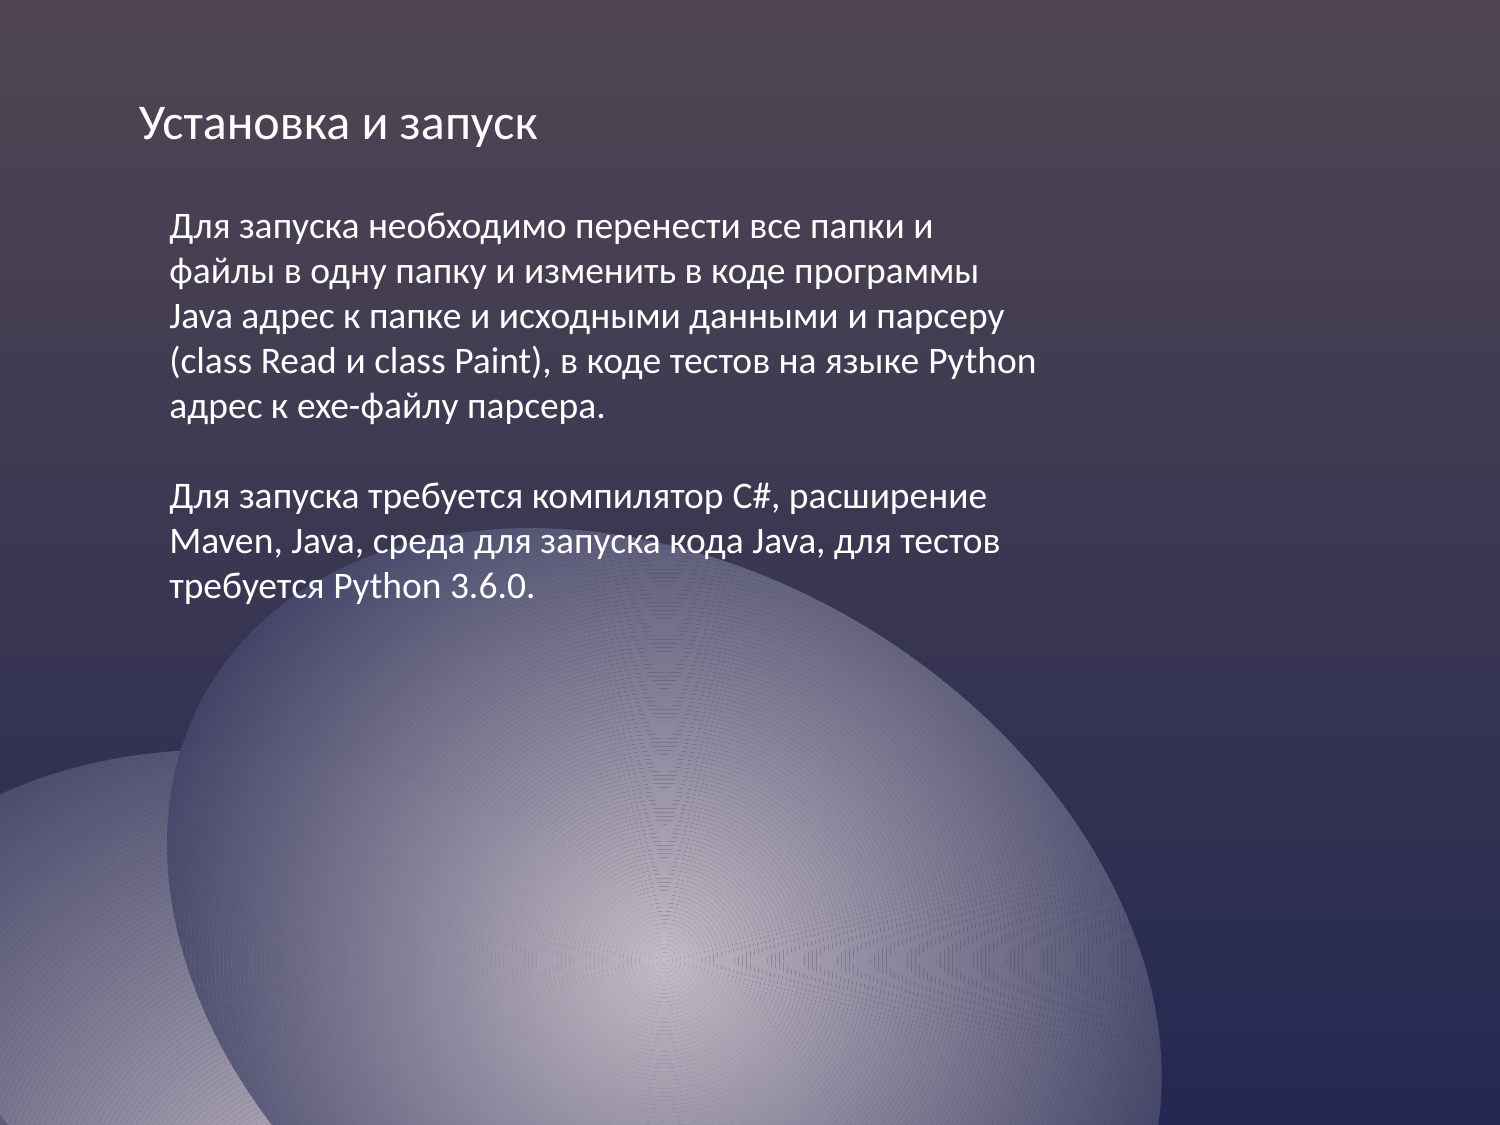

Установка и запуск
Для запуска необходимо перенести все папки и файлы в одну папку и изменить в коде программы Java адрес к папке и исходными данными и парсеру (class Read и class Paint), в коде тестов на языке Python адрес к exe-файлу парсера.
Для запуска требуется компилятор C#, расширение Maven, Java, среда для запуска кода Java, для тестов требуется Python 3.6.0.